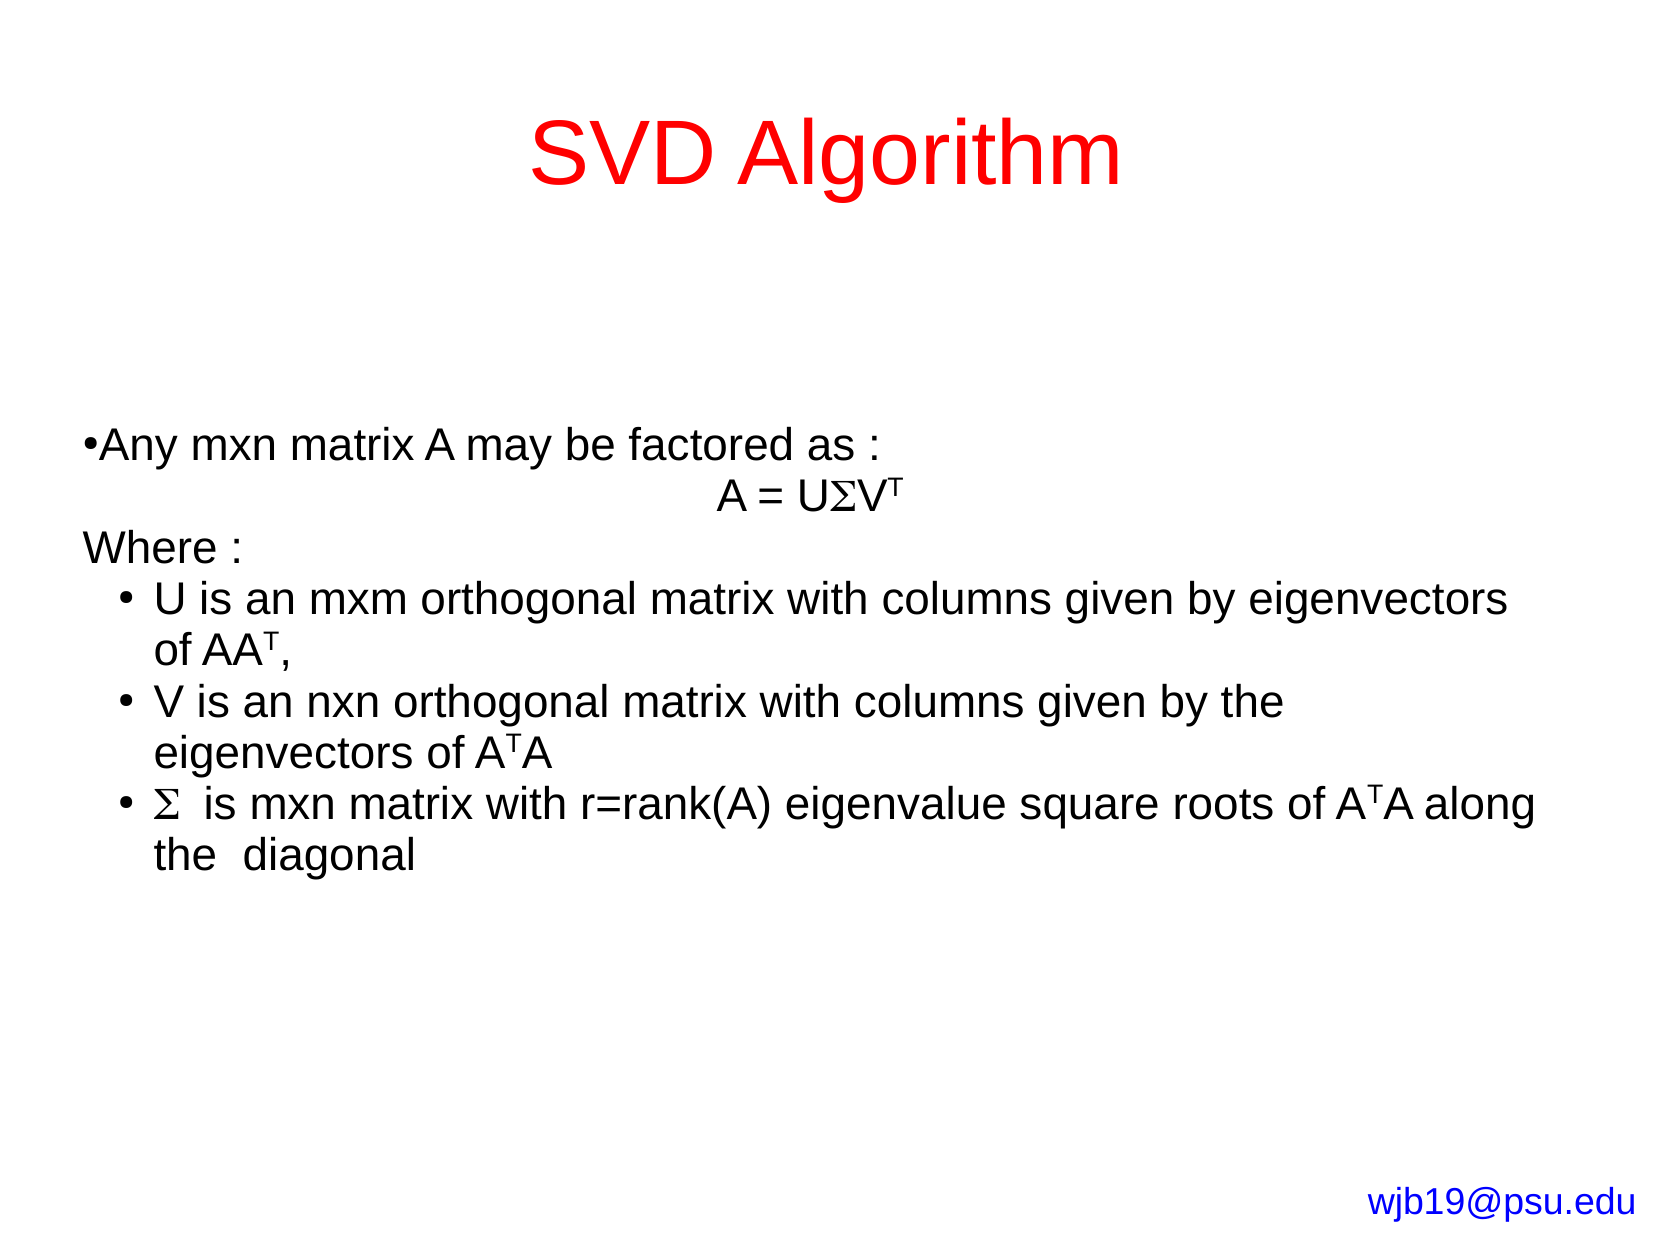

# SVD Algorithm
Any mxn matrix A may be factored as :
A = UΣVT
Where :
U is an mxm orthogonal matrix with columns given by eigenvectors of AAT,
V is an nxn orthogonal matrix with columns given by the eigenvectors of ATA
Σ is mxn matrix with r=rank(A) eigenvalue square roots of ATA along the diagonal
wjb19@psu.edu